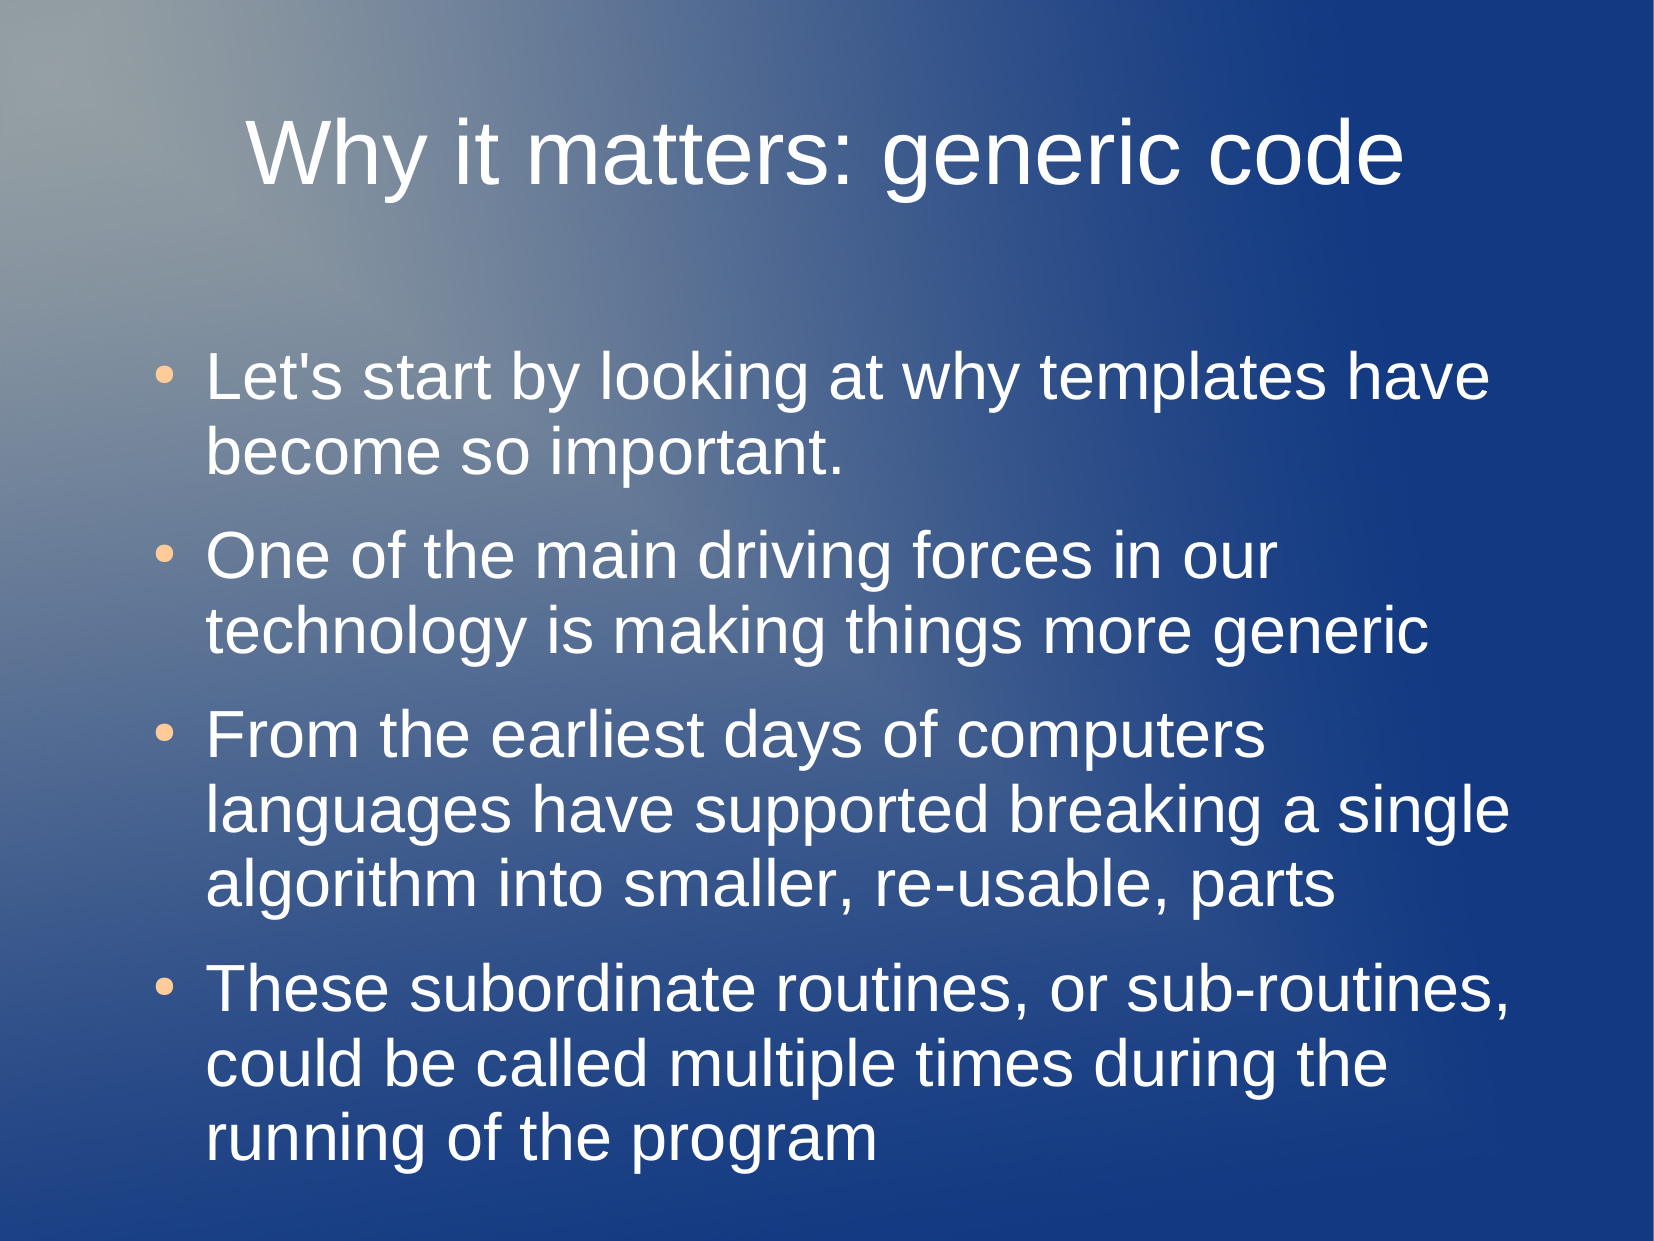

# Why it matters: generic code
Let's start by looking at why templates have become so important.
One of the main driving forces in our technology is making things more generic
From the earliest days of computers languages have supported breaking a single algorithm into smaller, re-usable, parts
These subordinate routines, or sub-routines, could be called multiple times during the running of the program